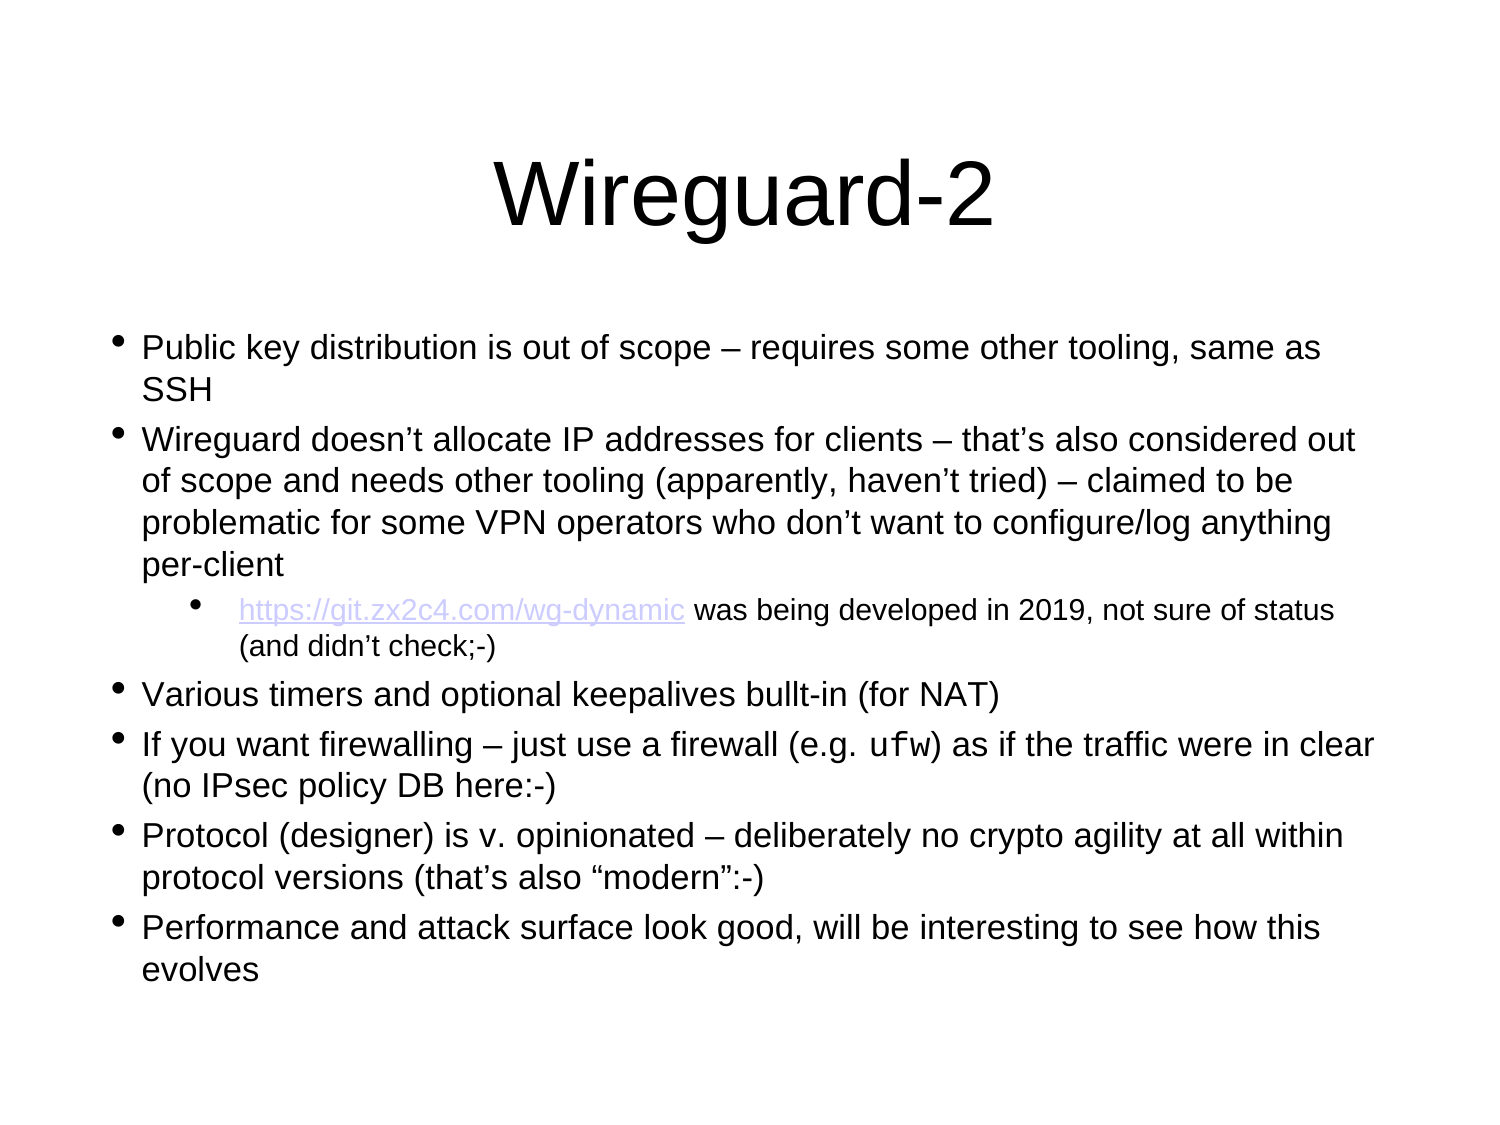

# Wireguard-2
Public key distribution is out of scope – requires some other tooling, same as SSH
Wireguard doesn’t allocate IP addresses for clients – that’s also considered out of scope and needs other tooling (apparently, haven’t tried) – claimed to be problematic for some VPN operators who don’t want to configure/log anything per-client
https://git.zx2c4.com/wg-dynamic was being developed in 2019, not sure of status (and didn’t check;-)
Various timers and optional keepalives bullt-in (for NAT)
If you want firewalling – just use a firewall (e.g. ufw) as if the traffic were in clear (no IPsec policy DB here:-)
Protocol (designer) is v. opinionated – deliberately no crypto agility at all within protocol versions (that’s also “modern”:-)
Performance and attack surface look good, will be interesting to see how this evolves